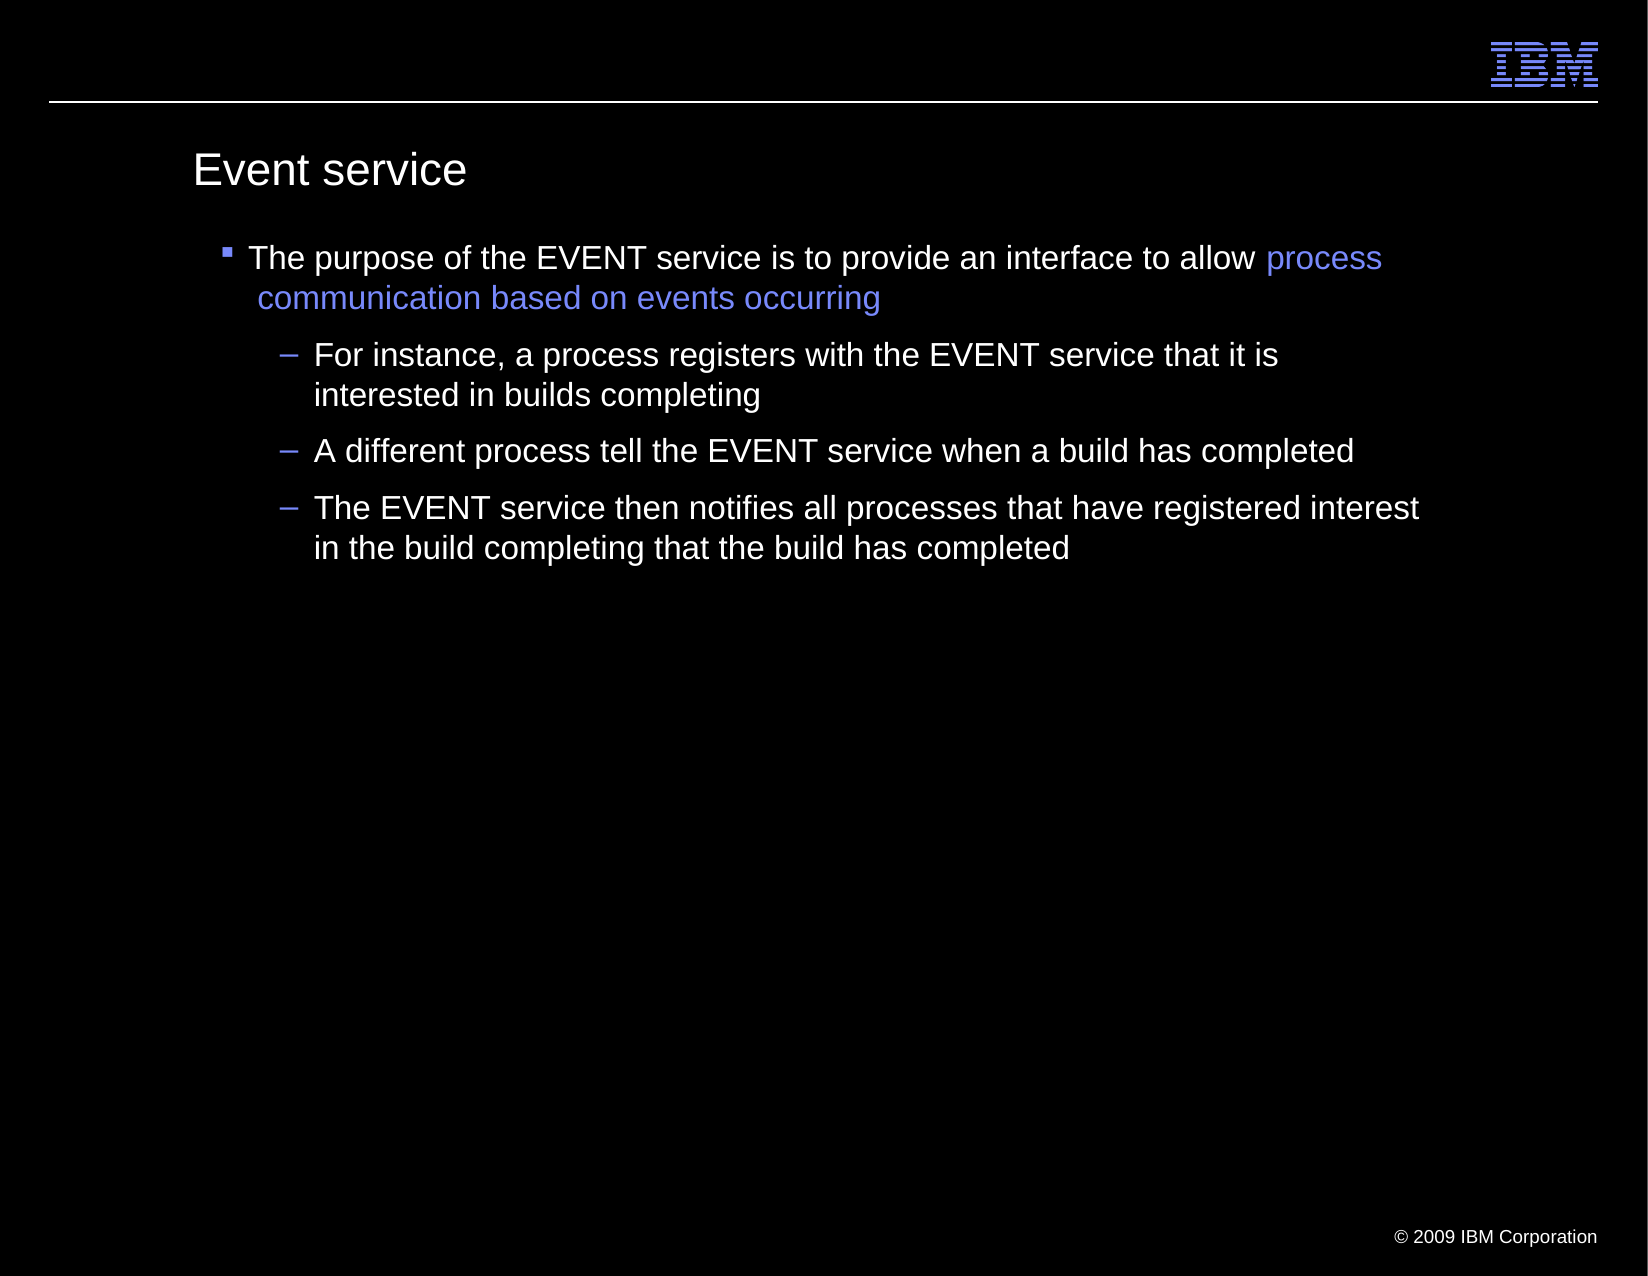

# Event service
The purpose of the EVENT service is to provide an interface to allow process
 communication based on events occurring
For instance, a process registers with the EVENT service that it is
interested in builds completing
A different process tell the EVENT service when a build has completed
The EVENT service then notifies all processes that have registered interest
in the build completing that the build has completed